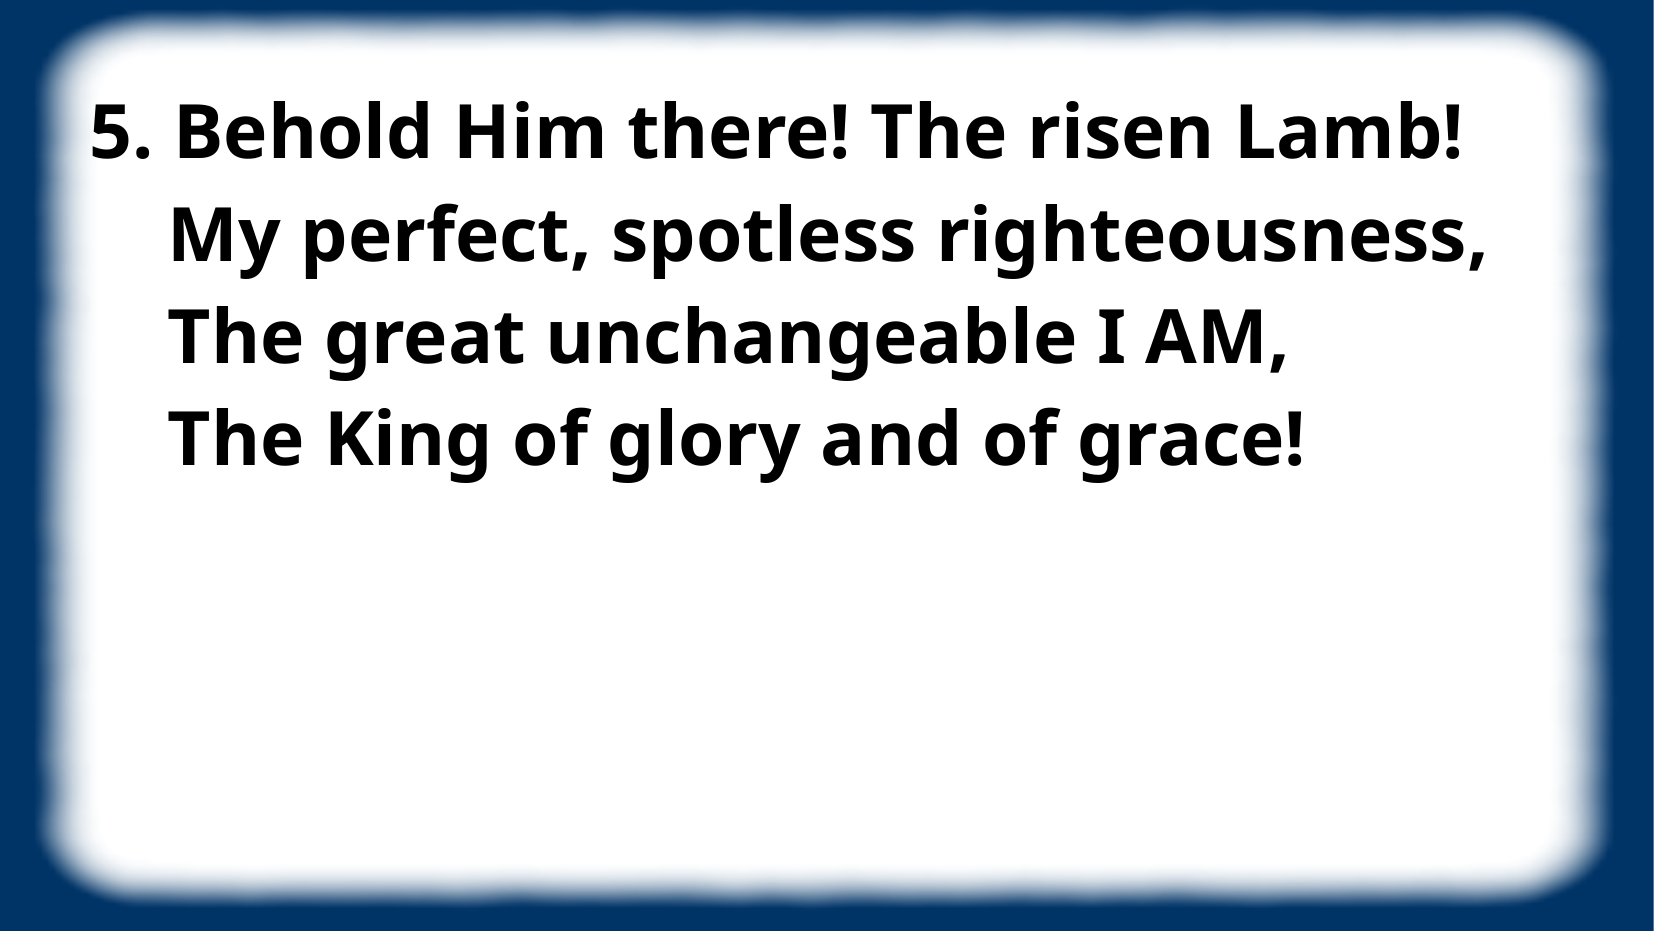

5. Behold Him there! The risen Lamb!
 My perfect, spotless righteousness,
 The great unchangeable I AM,
 The King of glory and of grace!